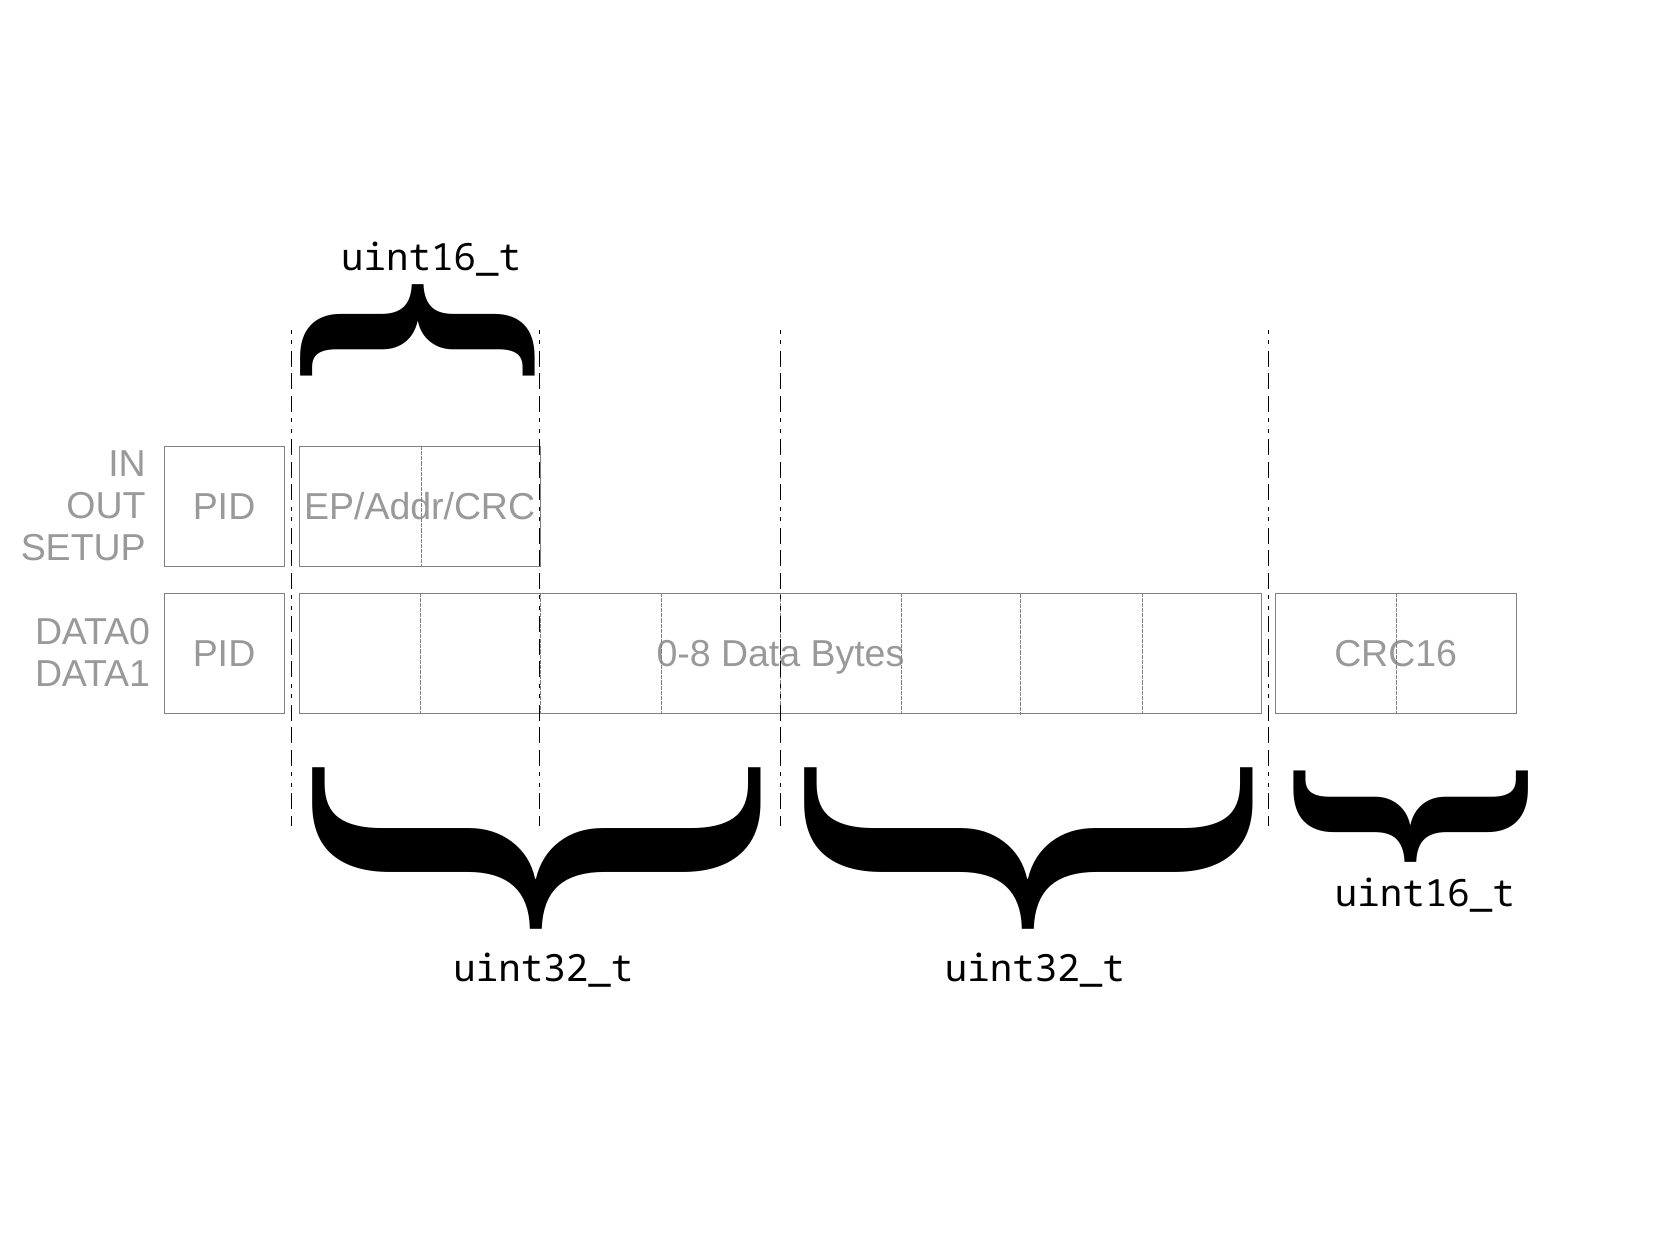

{
uint16_t
IN
OUT
SETUP
PID
EP/Addr/CRC
PID
0-8 Data Bytes
CRC16
DATA0
DATA1
{
{
{
uint16_t
uint32_t
uint32_t